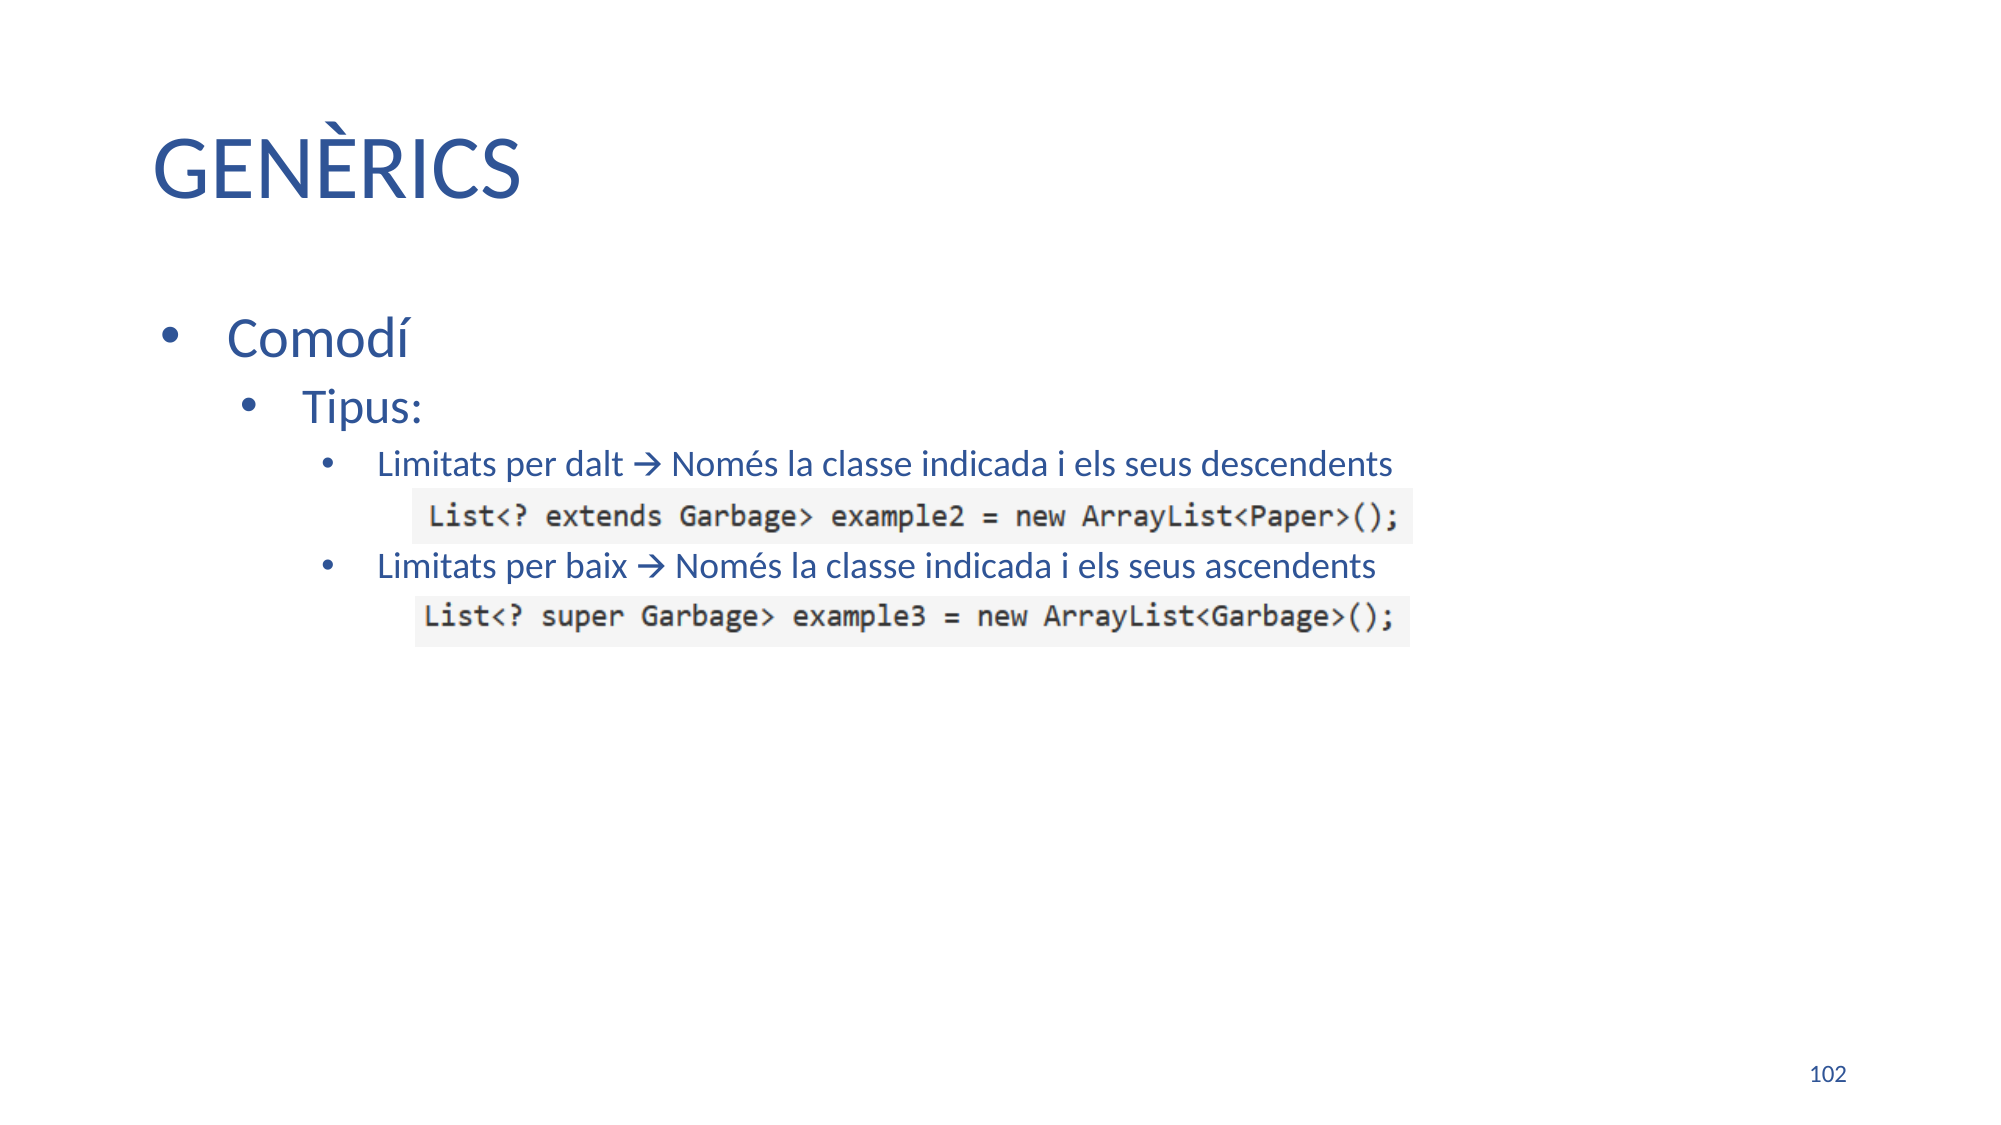

# GENÈRICS
Comodí
Tipus:
Limitats per dalt 🡪 Només la classe indicada i els seus descendents
Limitats per baix 🡪 Només la classe indicada i els seus ascendents